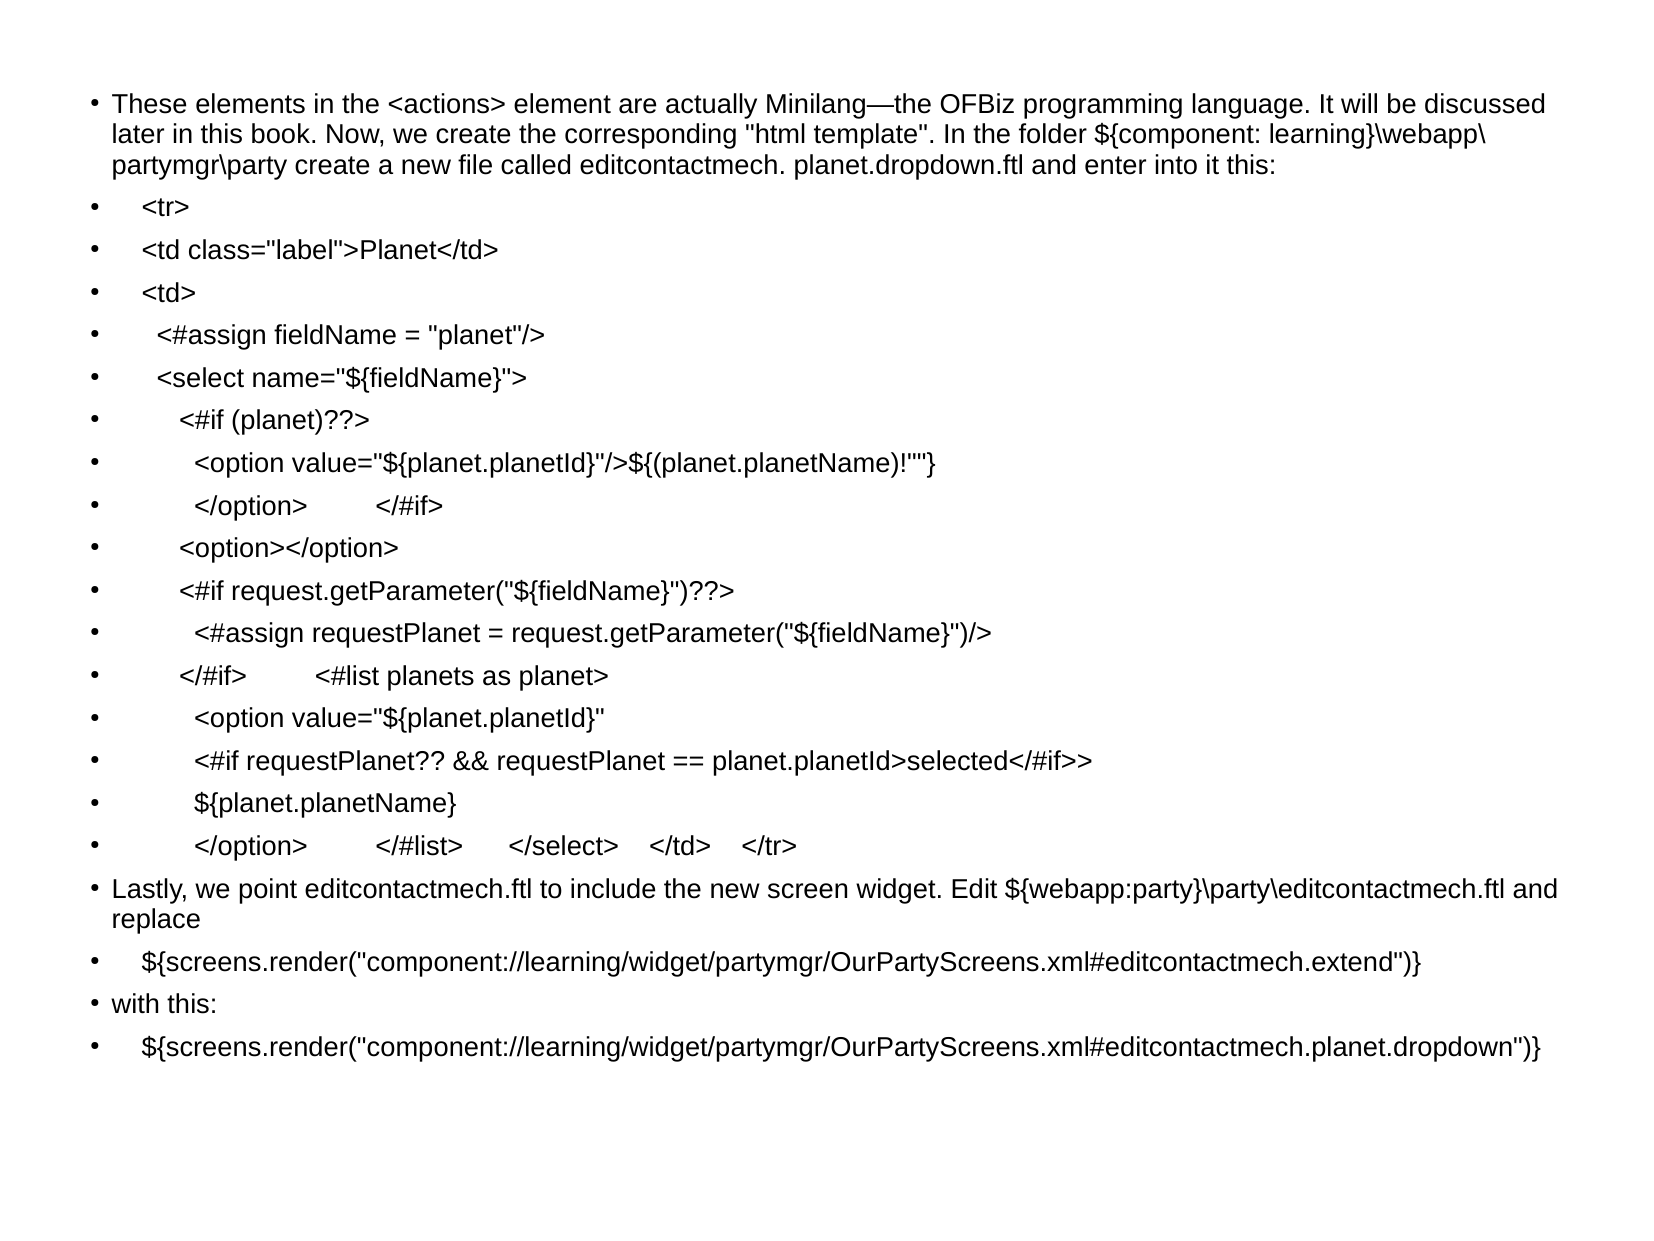

#
These elements in the <actions> element are actually Minilang—the OFBiz programming language. It will be discussed later in this book. Now, we create the corresponding "html template". In the folder ${component: learning}\webapp\partymgr\party create a new file called editcontactmech. planet.dropdown.ftl and enter into it this:
 <tr>
 <td class="label">Planet</td>
 <td>
 <#assign fieldName = "planet"/>
 <select name="${fieldName}">
 <#if (planet)??>
 <option value="${planet.planetId}"/>${(planet.planetName)!""}
 </option> </#if>
 <option></option>
 <#if request.getParameter("${fieldName}")??>
 <#assign requestPlanet = request.getParameter("${fieldName}")/>
 </#if> <#list planets as planet>
 <option value="${planet.planetId}"
 <#if requestPlanet?? && requestPlanet == planet.planetId>selected</#if>>
 ${planet.planetName}
 </option> </#list> </select> </td> </tr>
Lastly, we point editcontactmech.ftl to include the new screen widget. Edit ${webapp:party}\party\editcontactmech.ftl and replace
 ${screens.render("component://learning/widget/partymgr/OurPartyScreens.xml#editcontactmech.extend")}
with this:
 ${screens.render("component://learning/widget/partymgr/OurPartyScreens.xml#editcontactmech.planet.dropdown")}